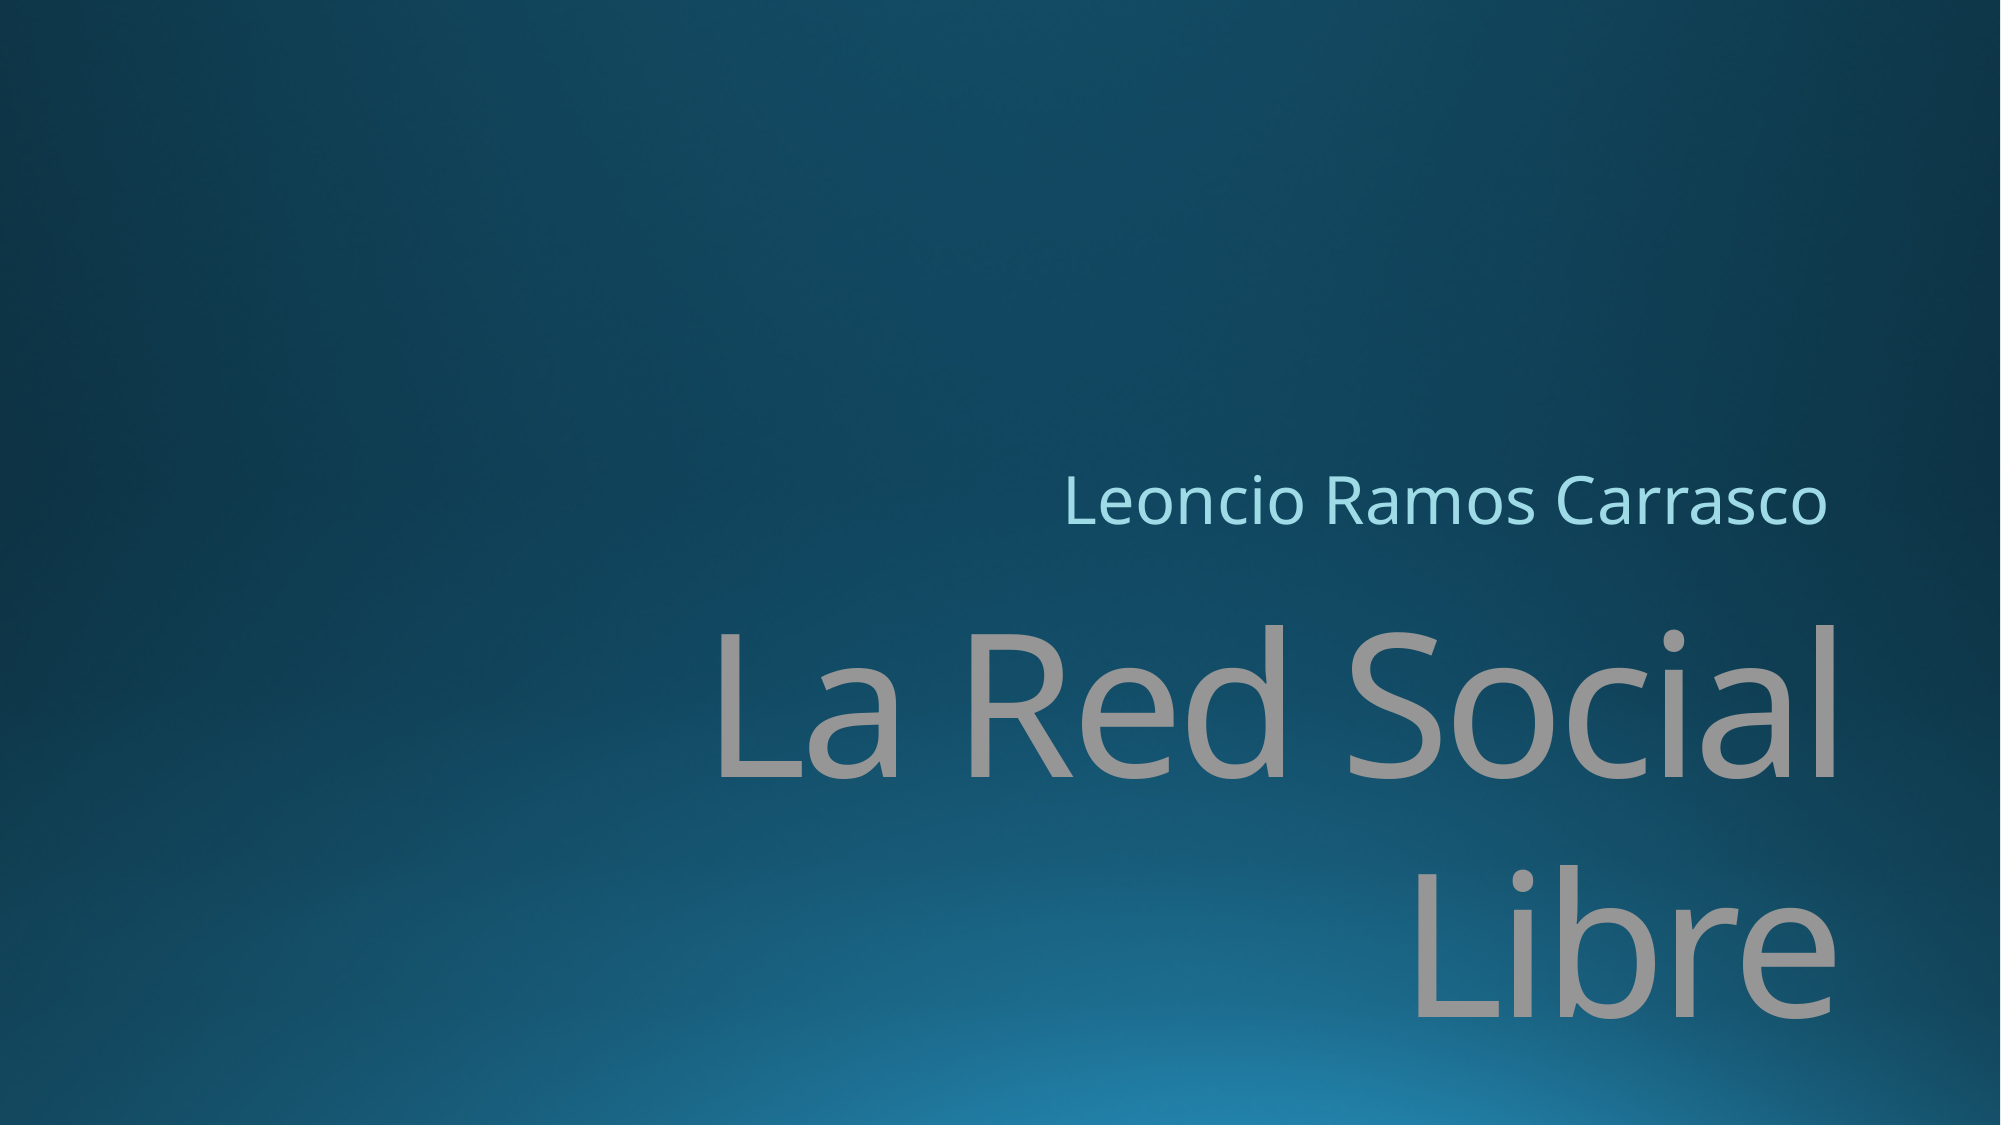

Leoncio Ramos Carrasco
# La Red Social Libre